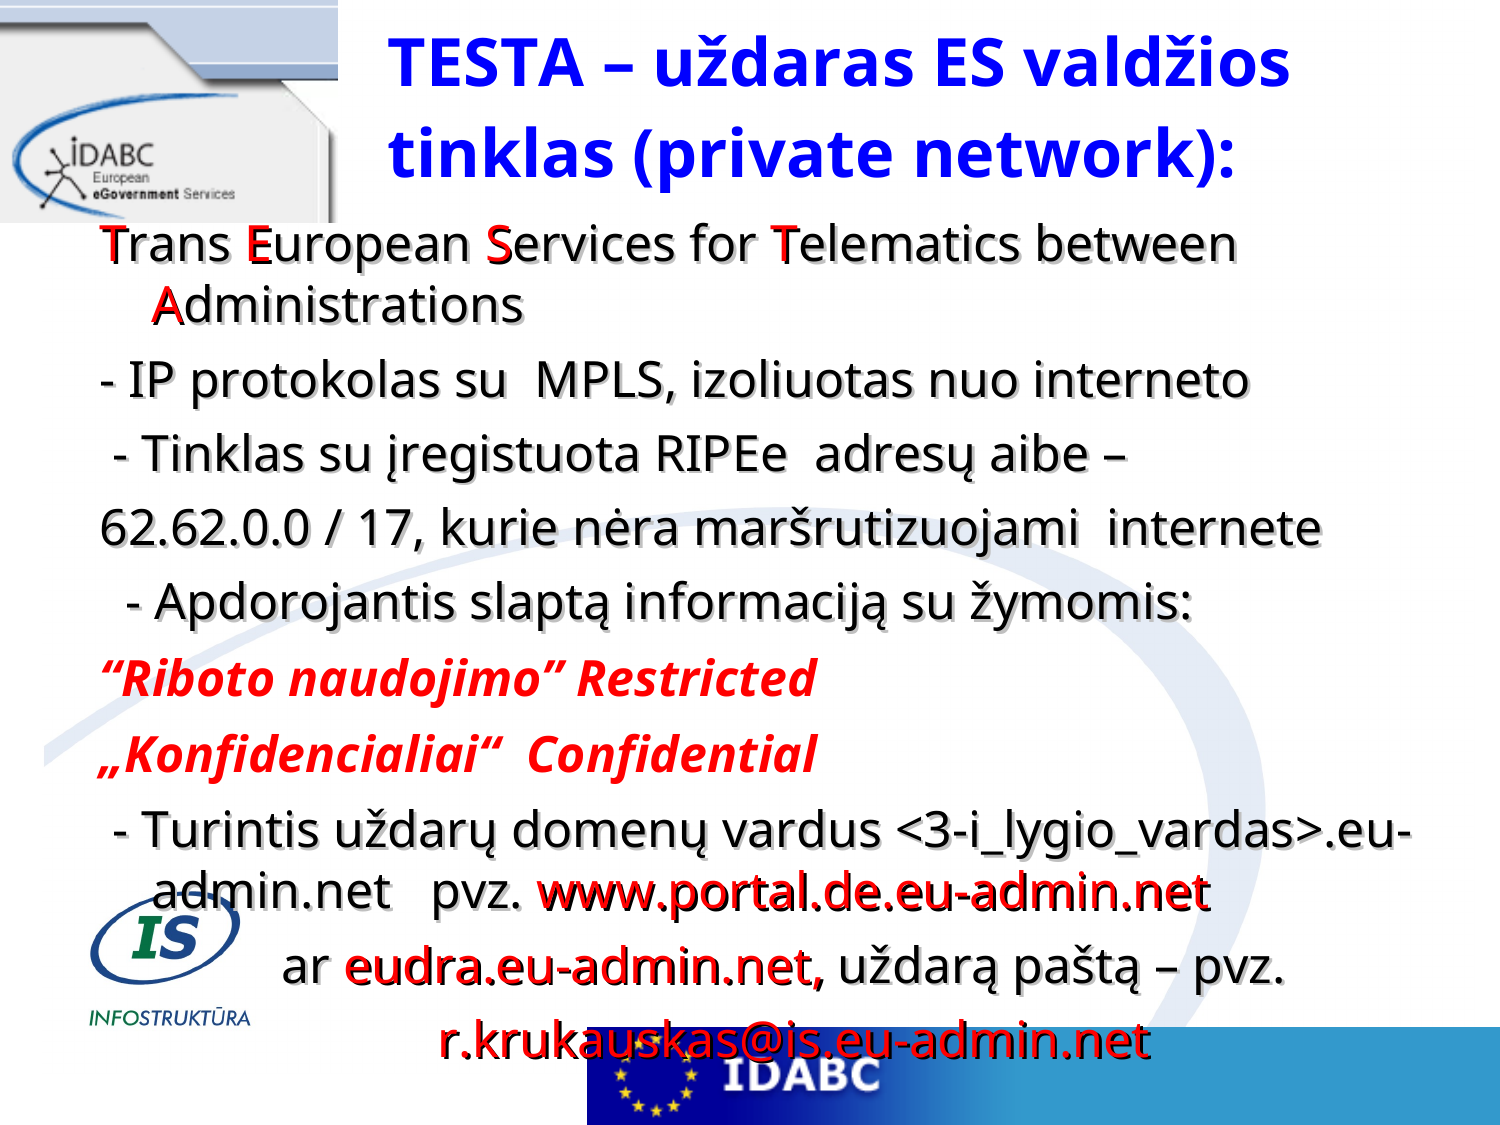

# TESTA – uždaras ES valdžios tinklas (private network):
Trans European Services for Telematics between Administrations
- IP protokolas su MPLS, izoliuotas nuo interneto
 - Tinklas su įregistuota RIPEe adresų aibe –
62.62.0.0 / 17, kurie nėra maršrutizuojami internete
 - Apdorojantis slaptą informaciją su žymomis:
“Riboto naudojimo” Restricted
„Konfidencialiai“ Confidential
 - Turintis uždarų domenų vardus <3-i_lygio_vardas>.eu- admin.net pvz. www.portal.de.eu-admin.net
 ar eudra.eu-admin.net, uždarą paštą – pvz.
 r.krukauskas@is.eu-admin.net